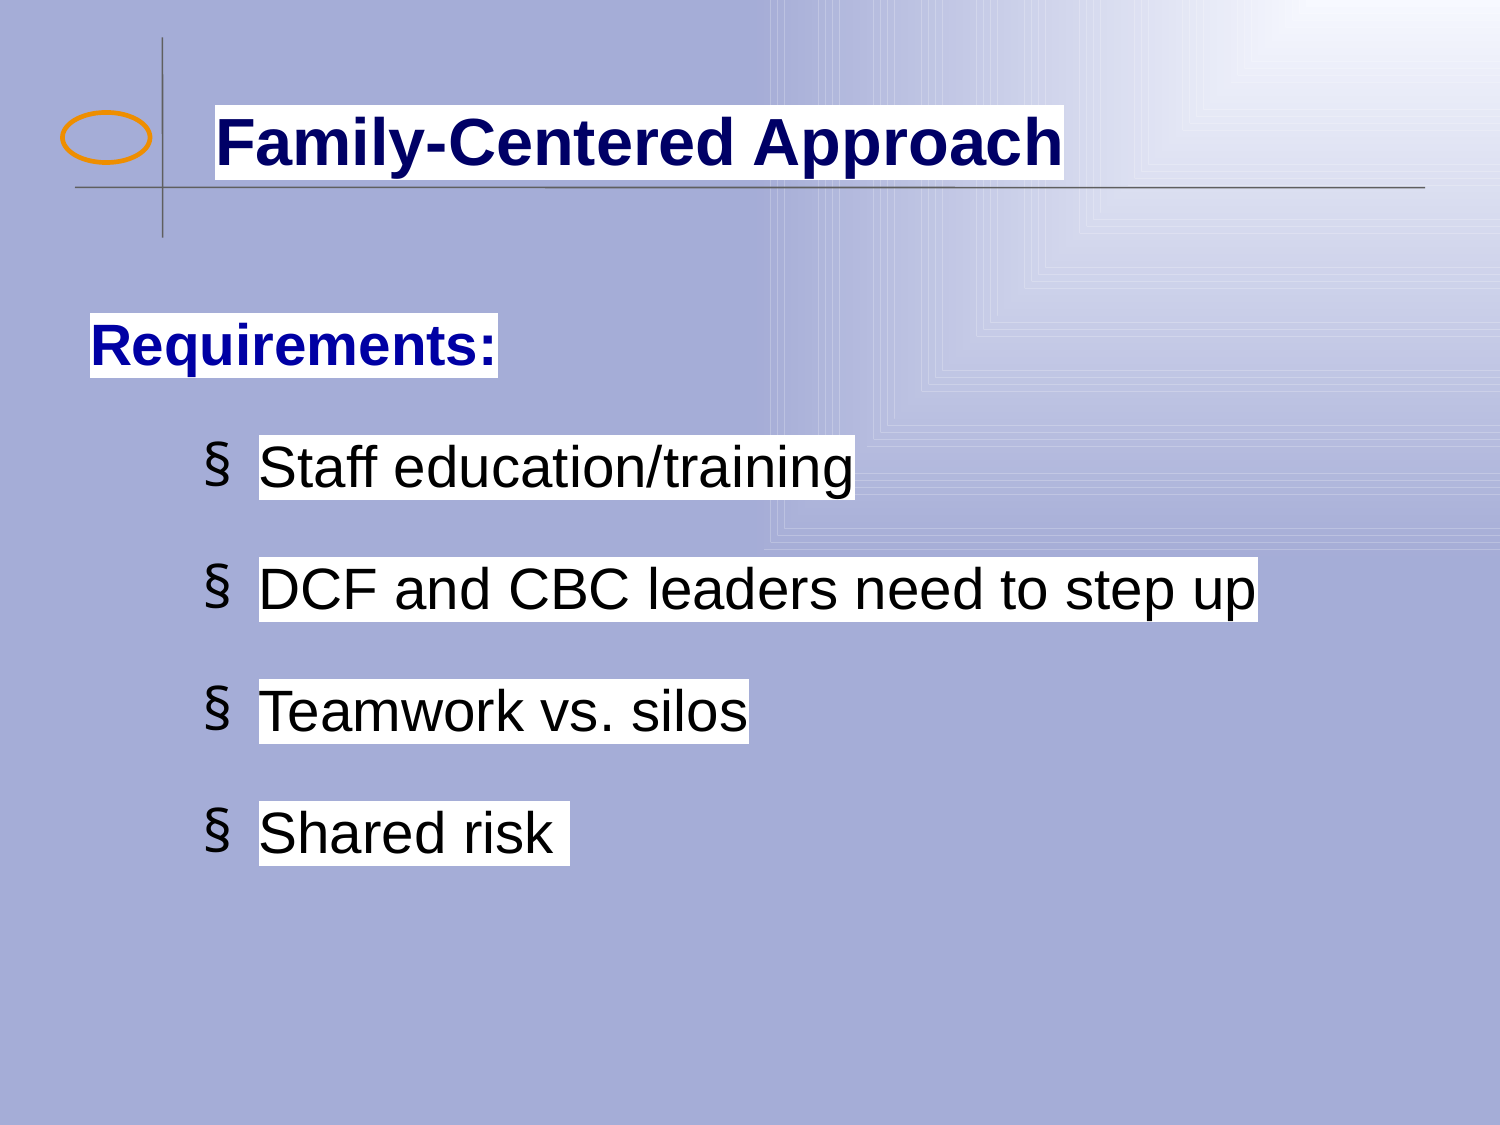

# Family-Centered Approach
Requirements:
Staff education/training
DCF and CBC leaders need to step up
Teamwork vs. silos
Shared risk